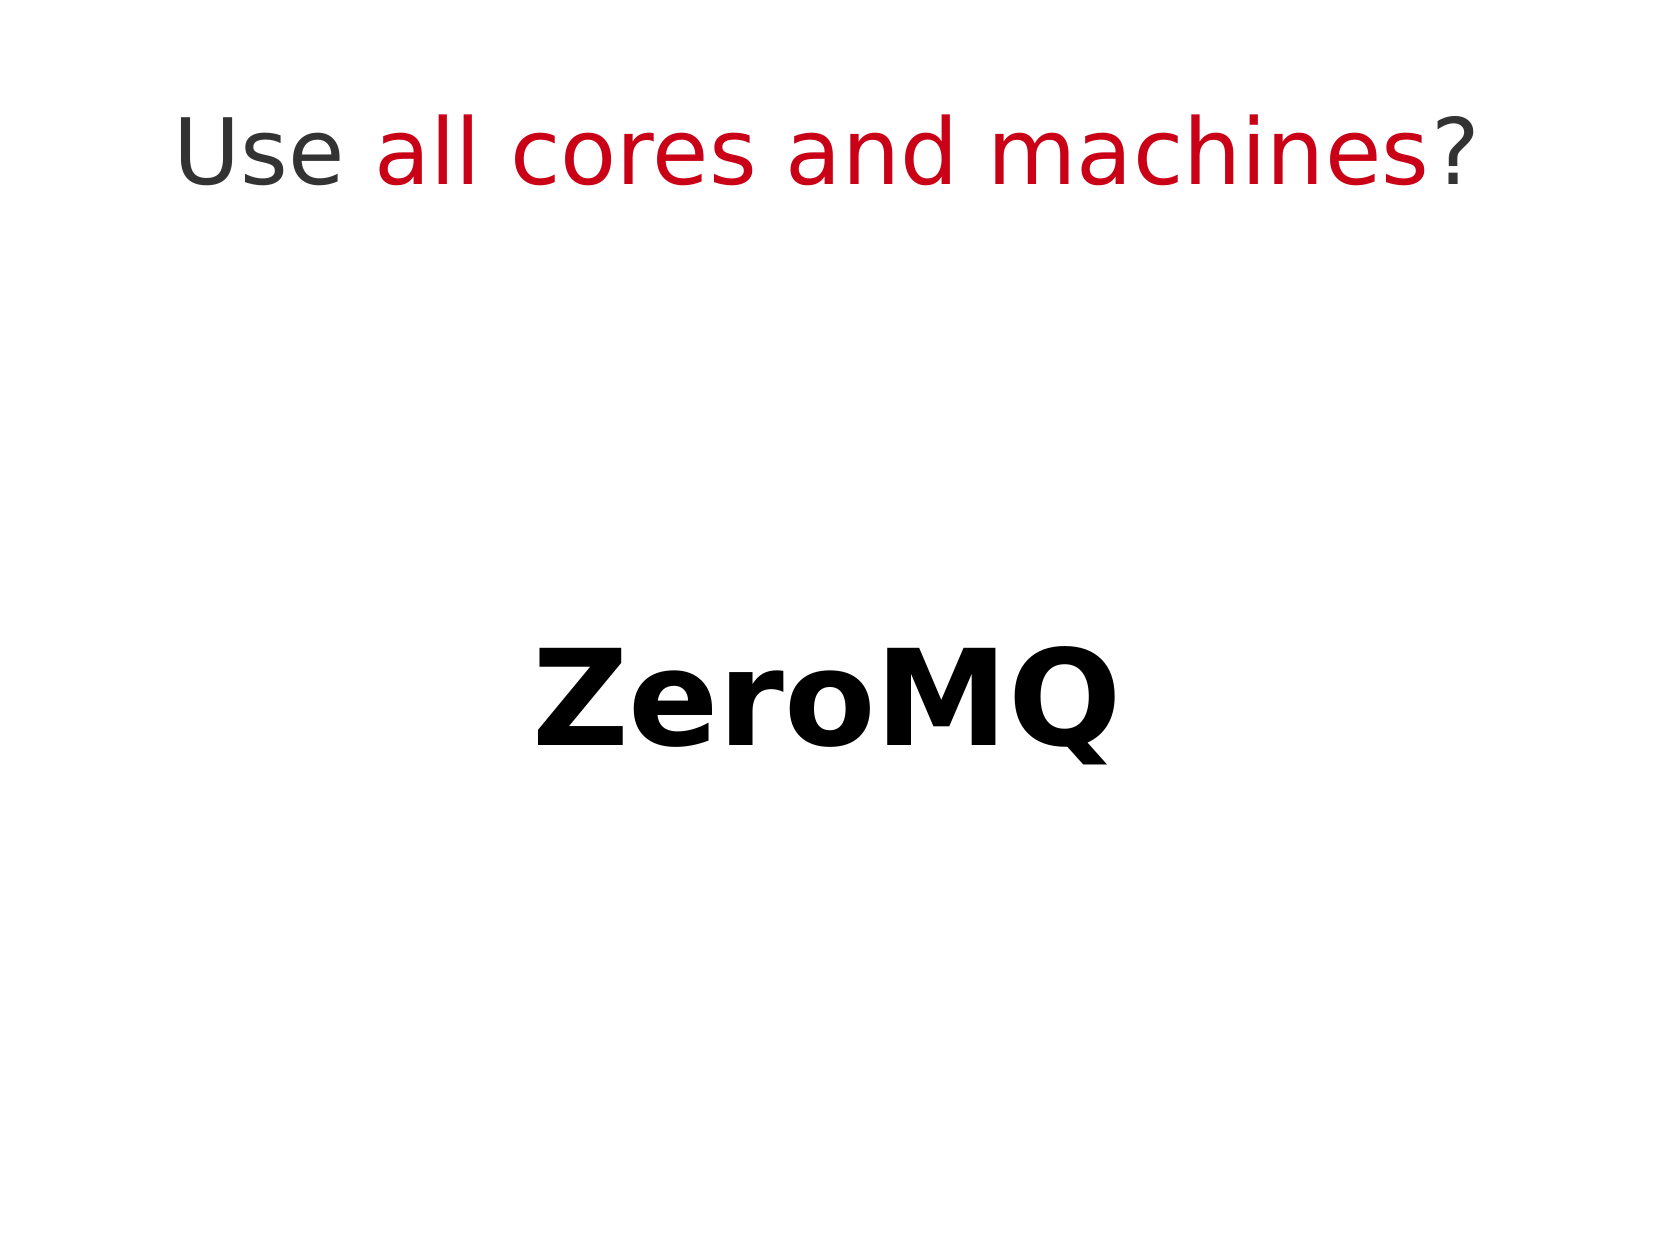

# Use all cores and machines?
ZeroMQ